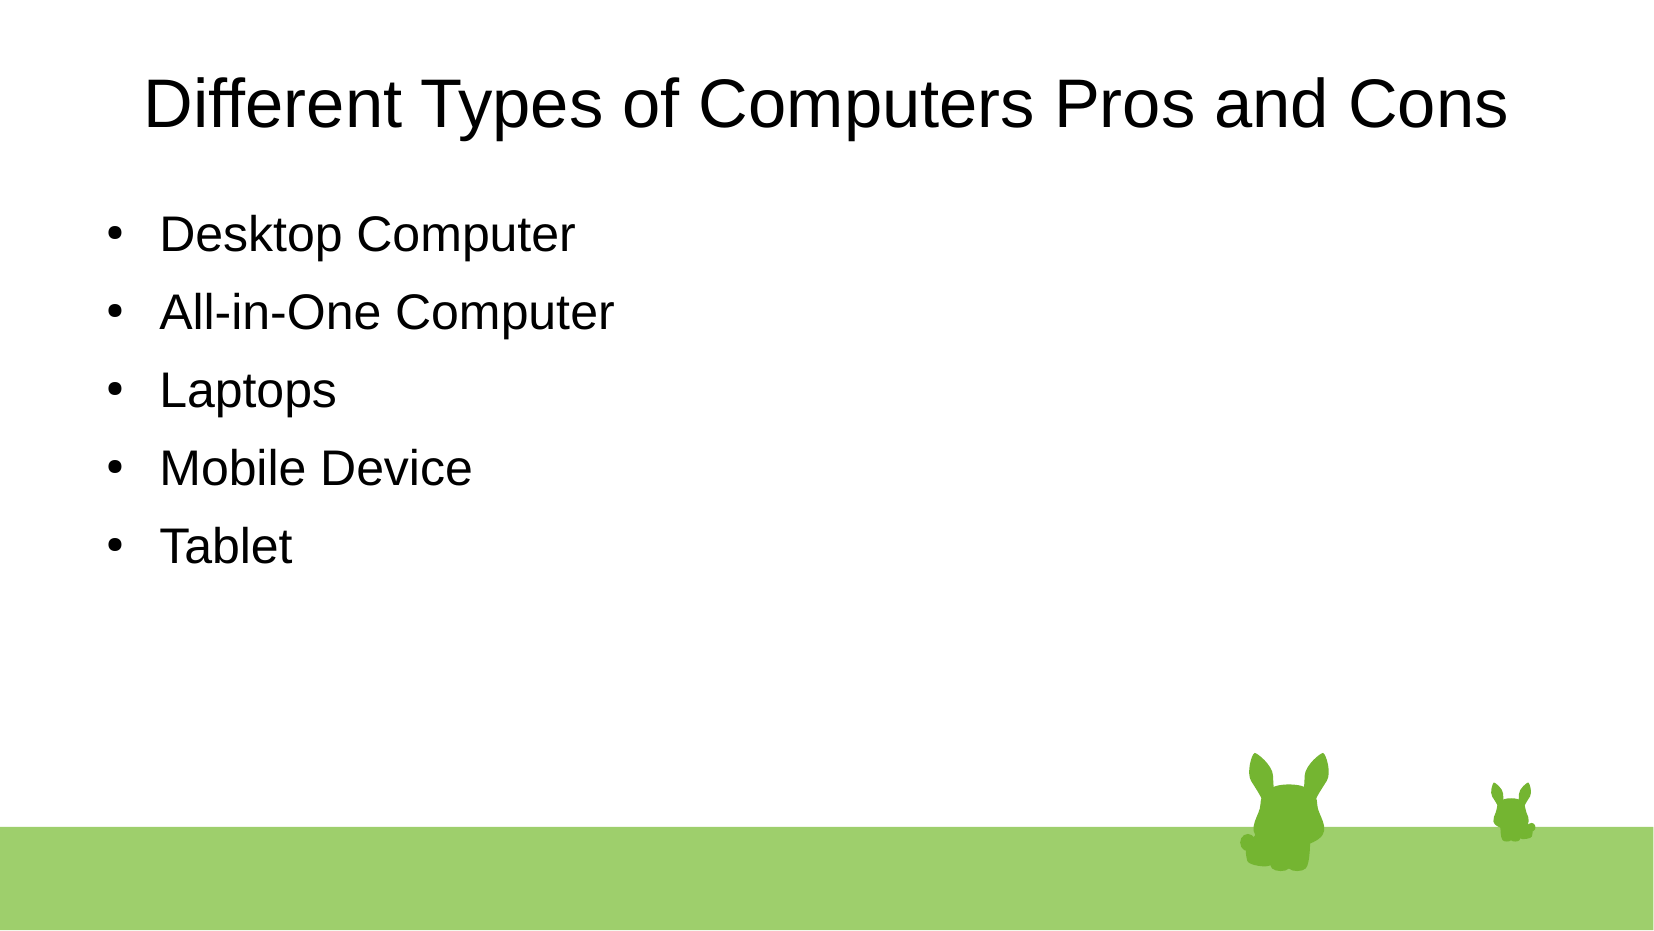

# Different Types of Computers Pros and Cons
Desktop Computer
All-in-One Computer
Laptops
Mobile Device
Tablet